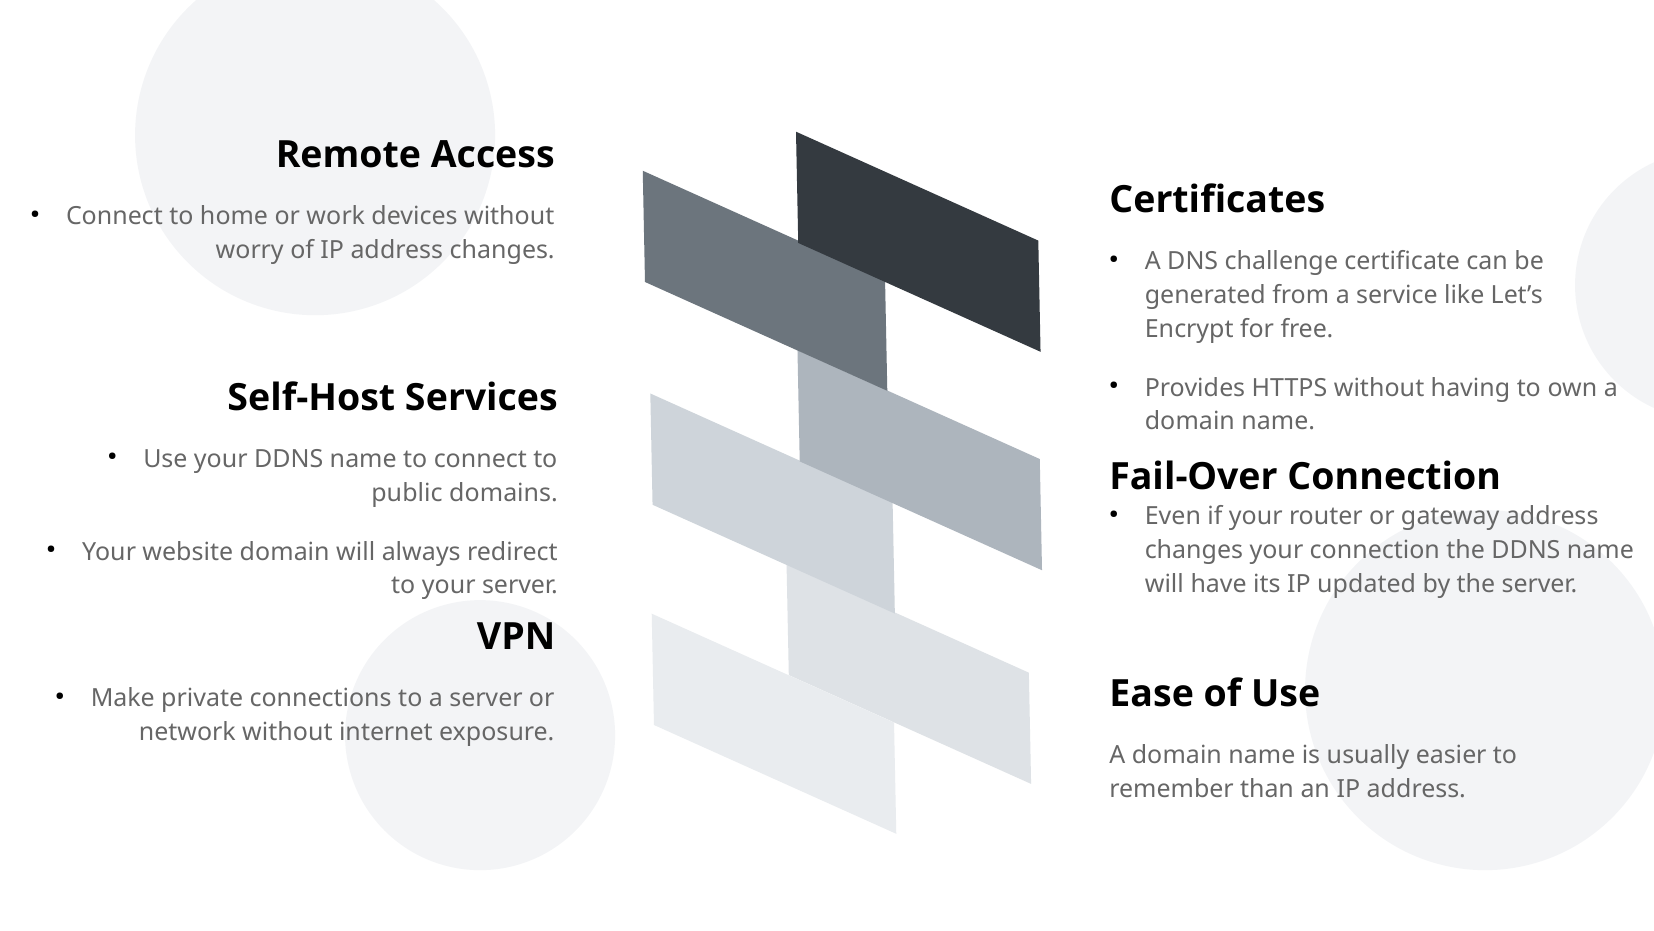

Remote Access
Certificates
Connect to home or work devices without worry of IP address changes.
A DNS challenge certificate can be generated from a service like Let’s Encrypt for free.
Provides HTTPS without having to own a domain name.
Self-Host Services
Use your DDNS name to connect to public domains.
Your website domain will always redirect to your server.
Fail-Over Connection
Even if your router or gateway address changes your connection the DDNS name will have its IP updated by the server.
VPN
Ease of Use
Make private connections to a server or network without internet exposure.
A domain name is usually easier to remember than an IP address.